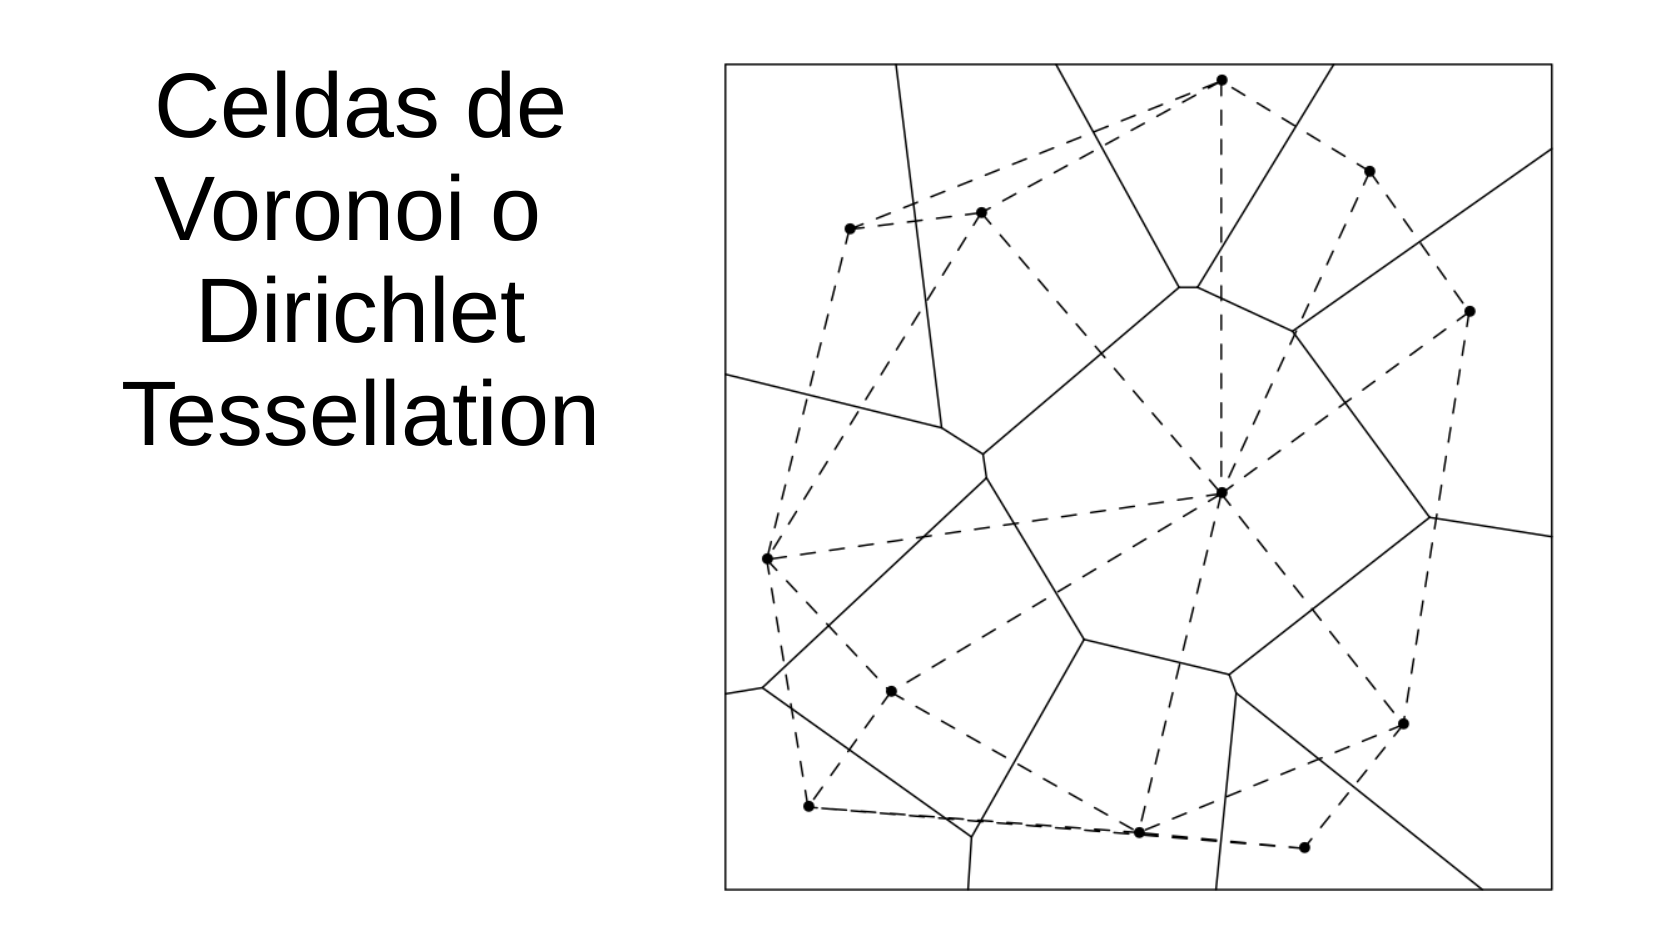

# Celdas de Voronoi o Dirichlet Tessellation